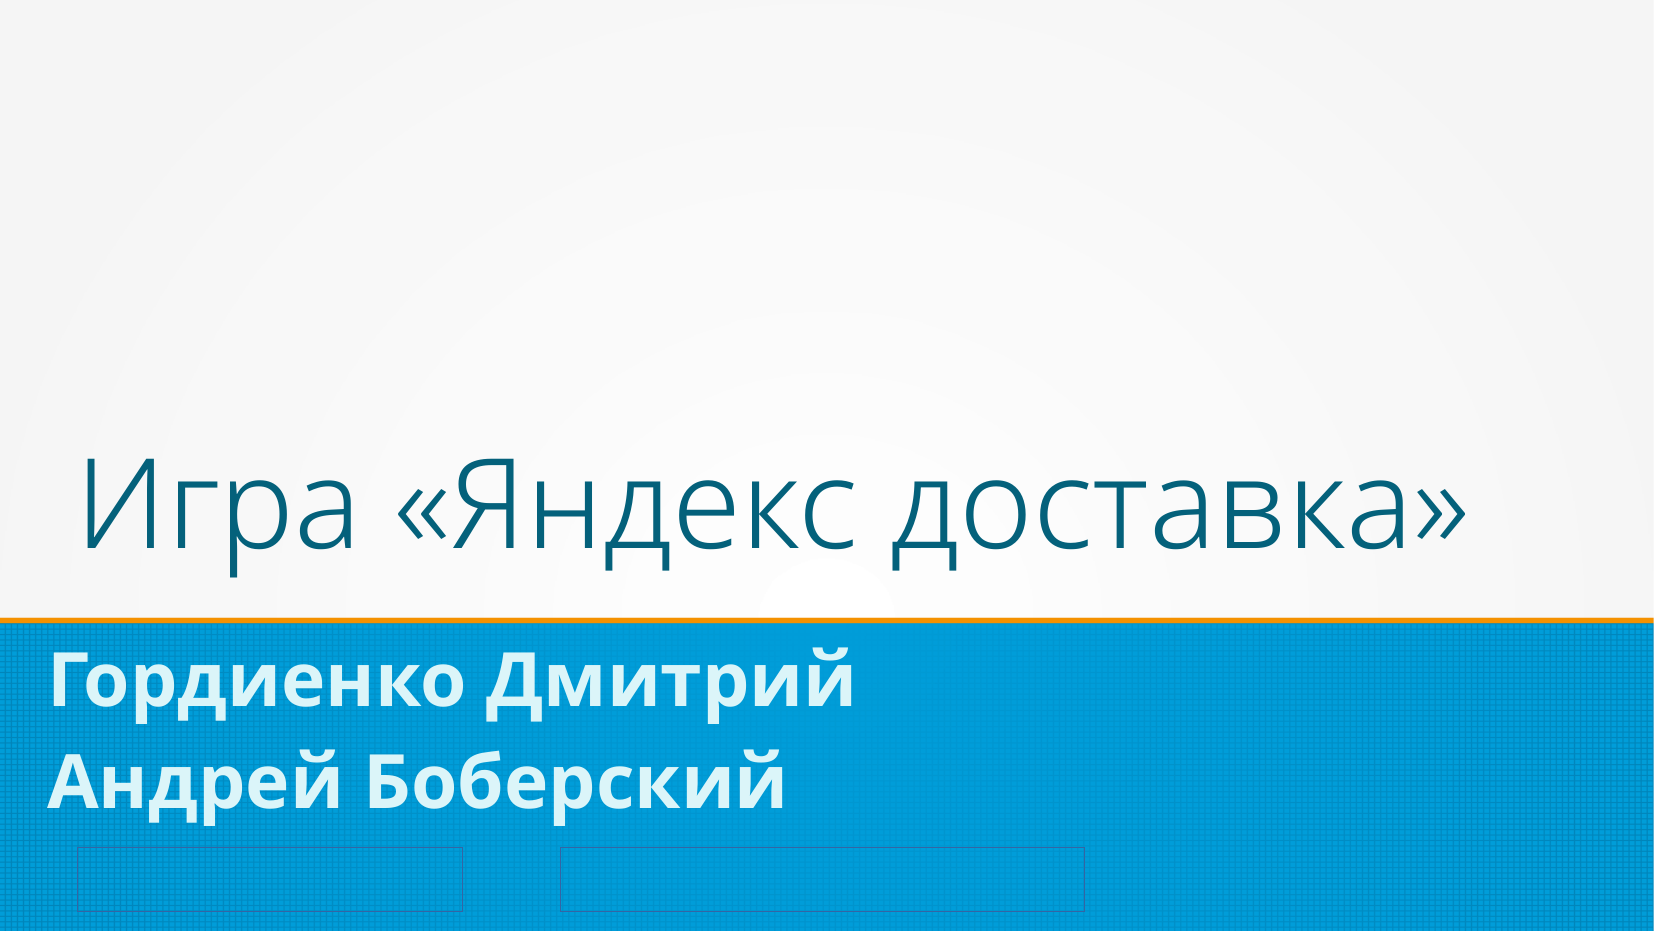

# Игра «Яндекс доставка»
Гордиенко Дмитрий
Андрей Боберский